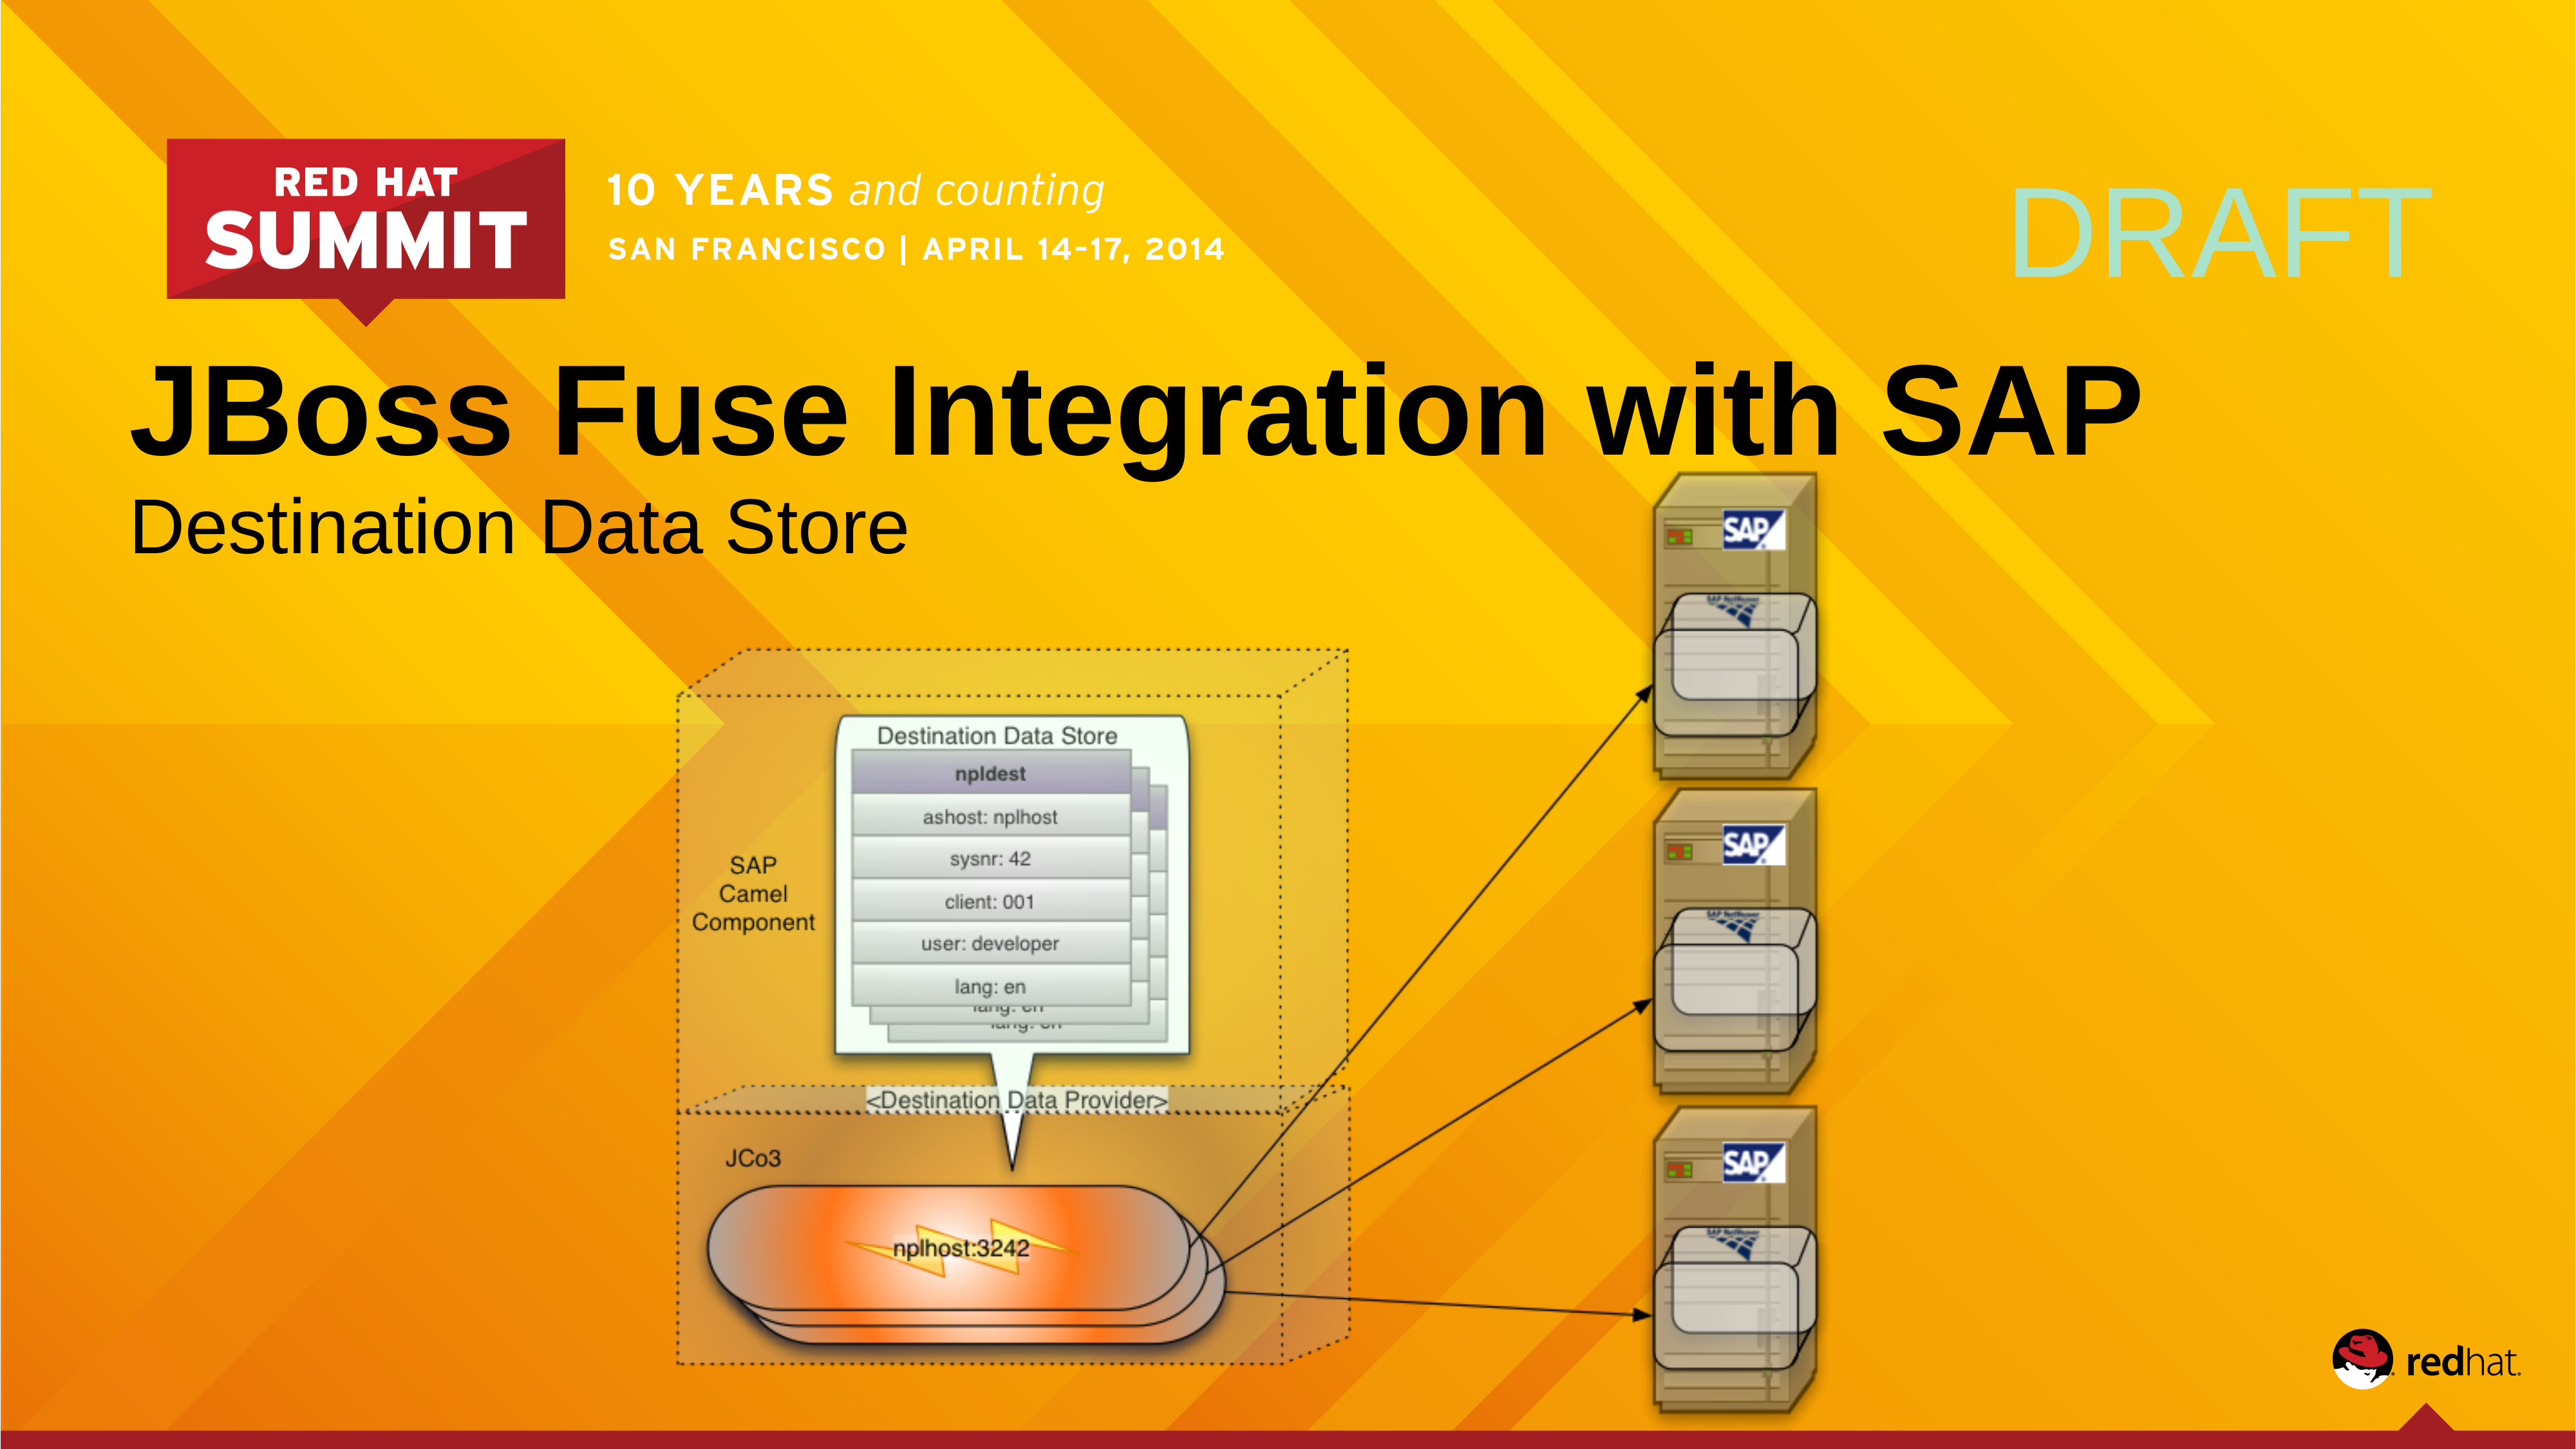

JBoss Fuse Integration with SAP
Destination Data Store